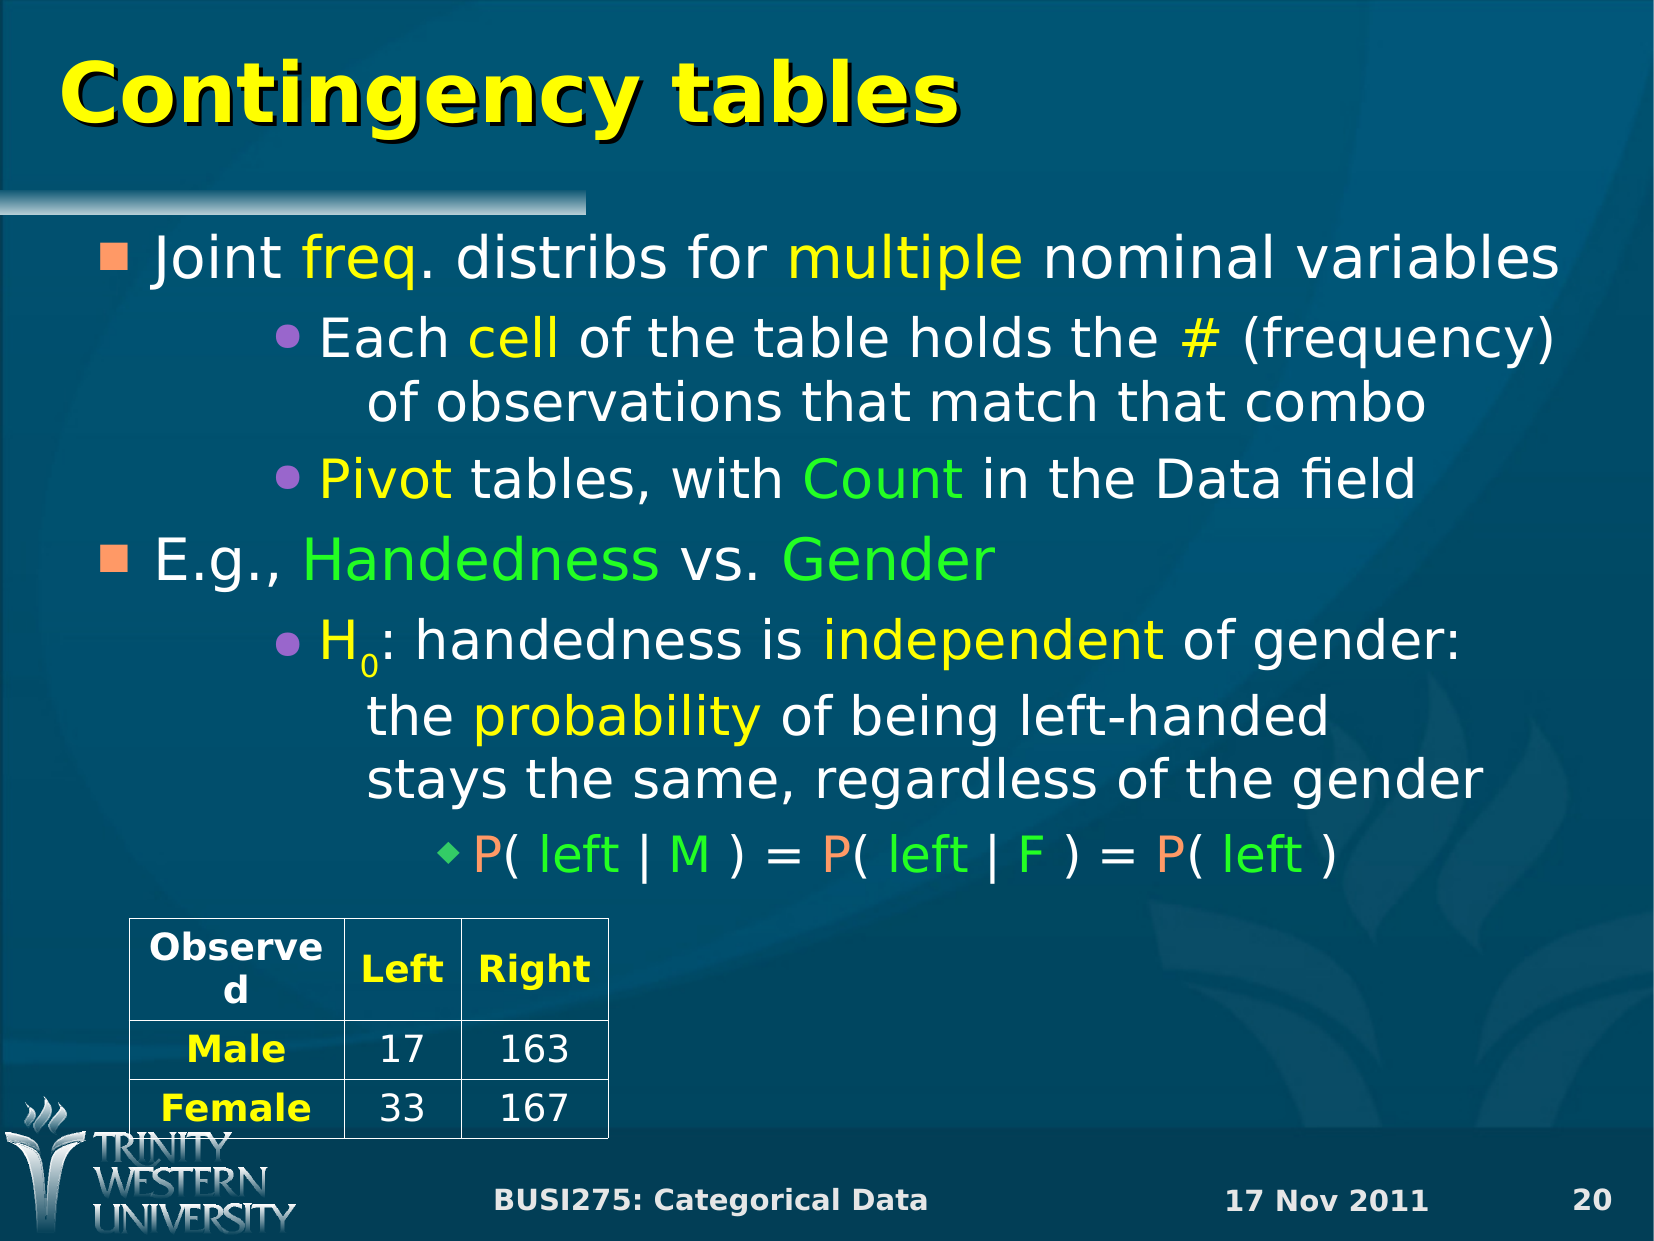

# Contingency tables
Joint freq. distribs for multiple nominal variables
Each cell of the table holds the # (frequency) of observations that match that combo
Pivot tables, with Count in the Data field
E.g., Handedness vs. Gender
H0: handedness is independent of gender:
the probability of being left-handed
stays the same, regardless of the gender
P( left | M ) = P( left | F ) = P( left )
| Observed | Left | Right |
| --- | --- | --- |
| Male | 17 | 163 |
| Female | 33 | 167 |
BUSI275: Categorical Data
17 Nov 2011
20